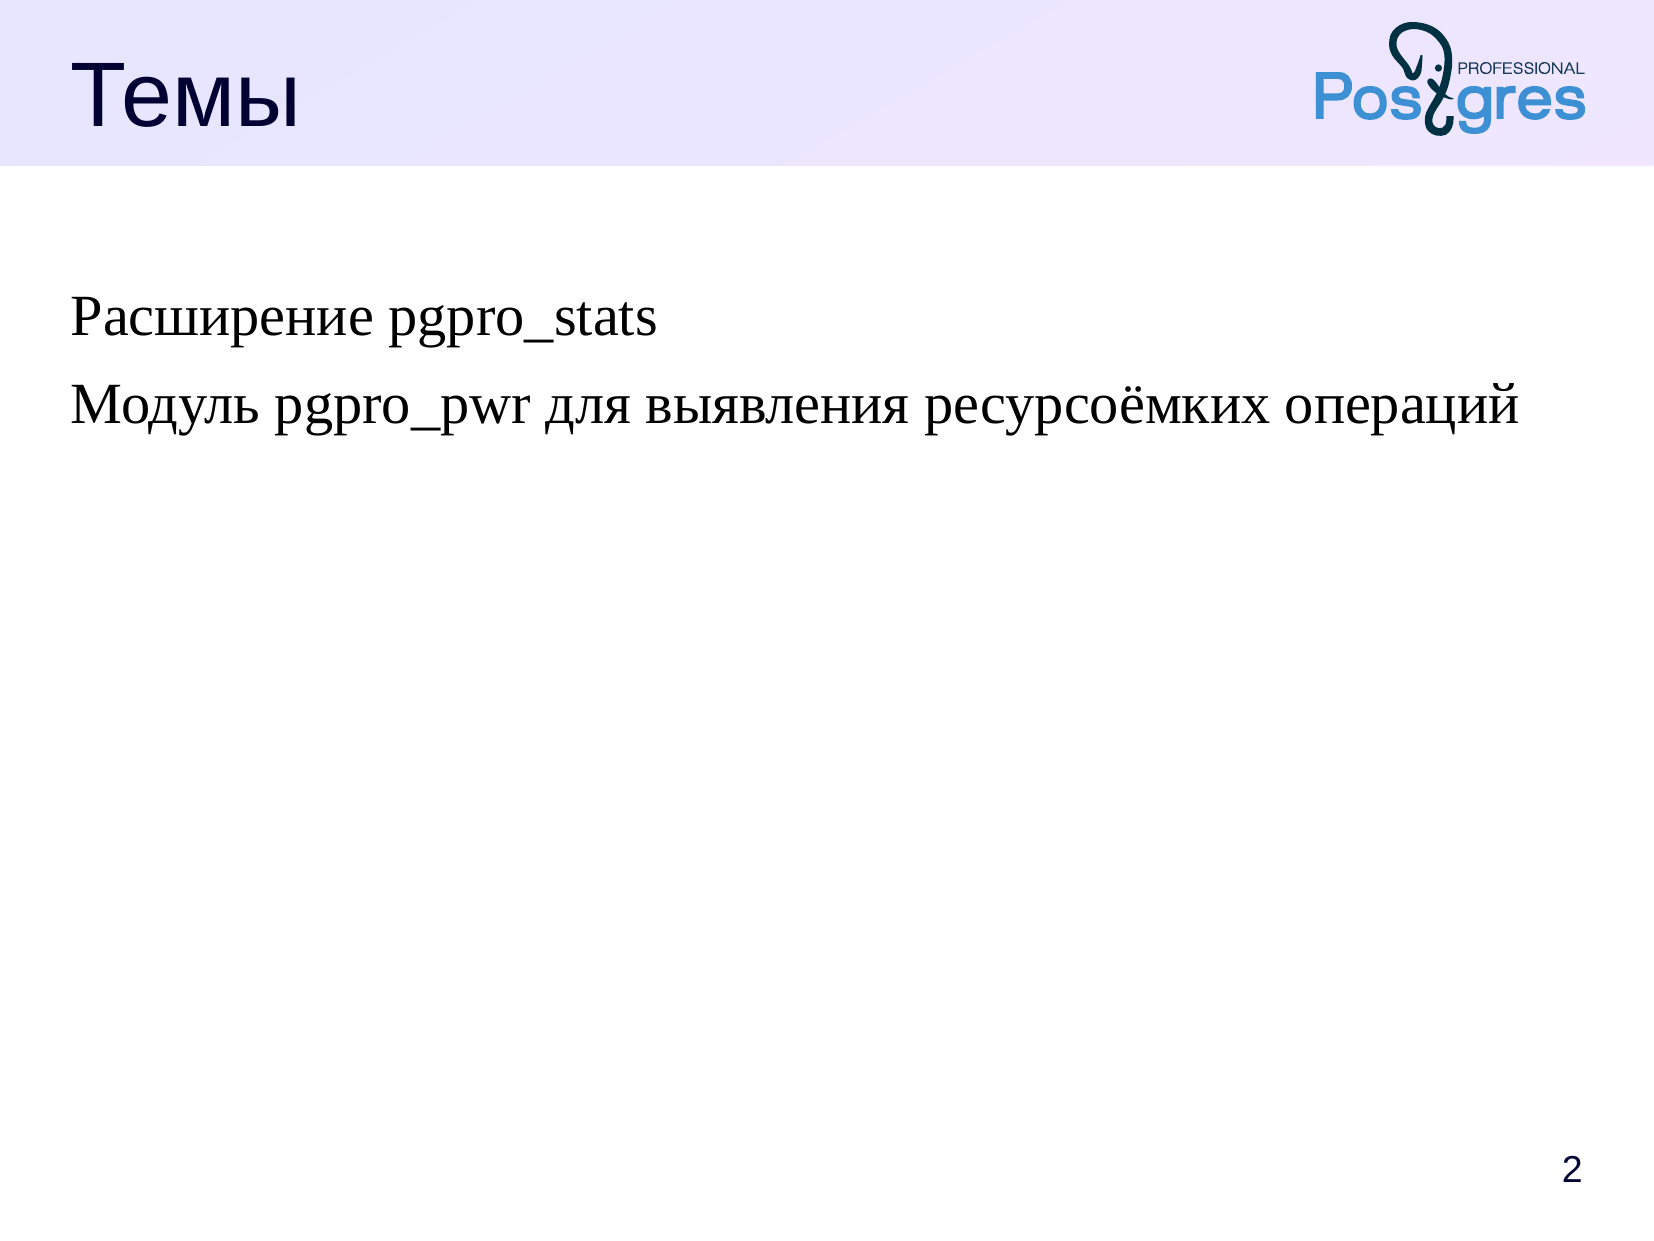

# Темы
Расширение pgpro_stats
Модуль pgpro_pwr для выявления ресурсоёмких операций